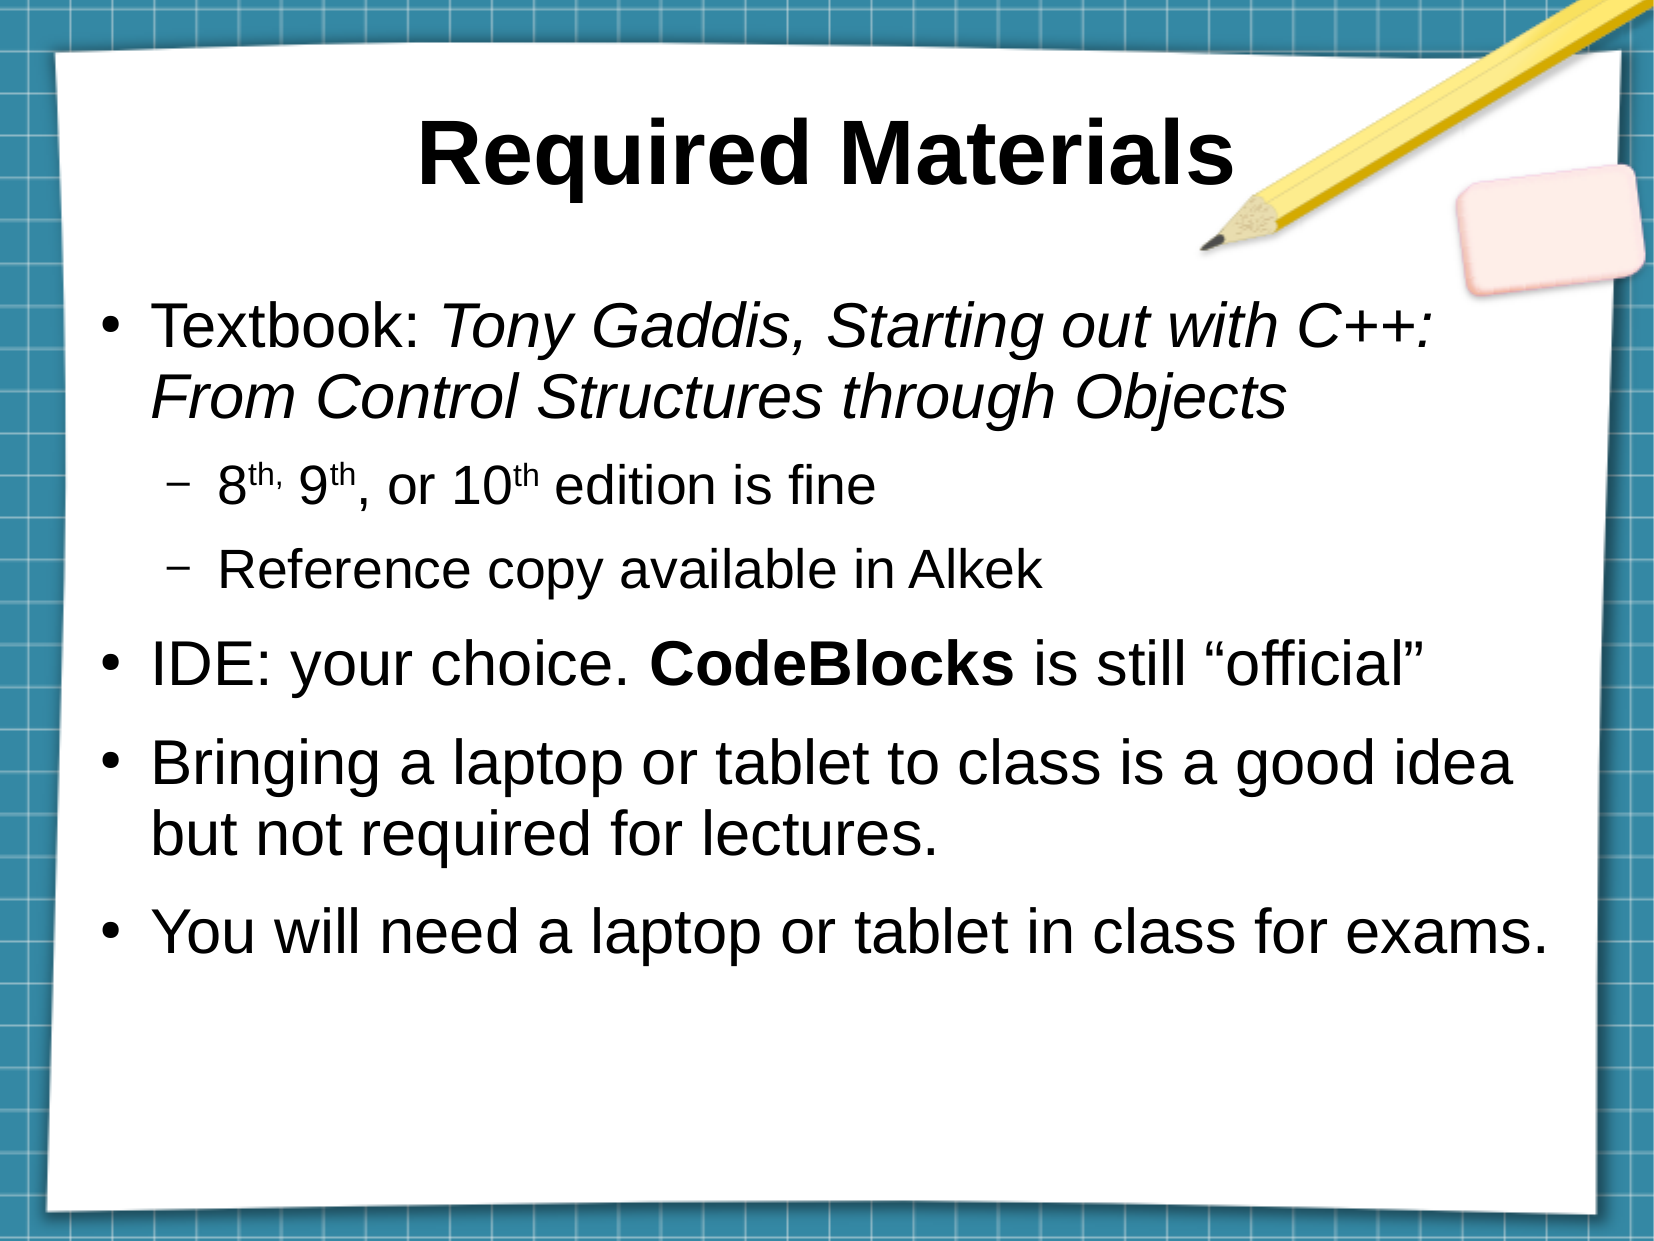

# Required Materials
Textbook: Tony Gaddis, Starting out with C++: From Control Structures through Objects
8th, 9th, or 10th edition is fine
Reference copy available in Alkek
IDE: your choice. CodeBlocks is still “official”
Bringing a laptop or tablet to class is a good idea but not required for lectures.
You will need a laptop or tablet in class for exams.